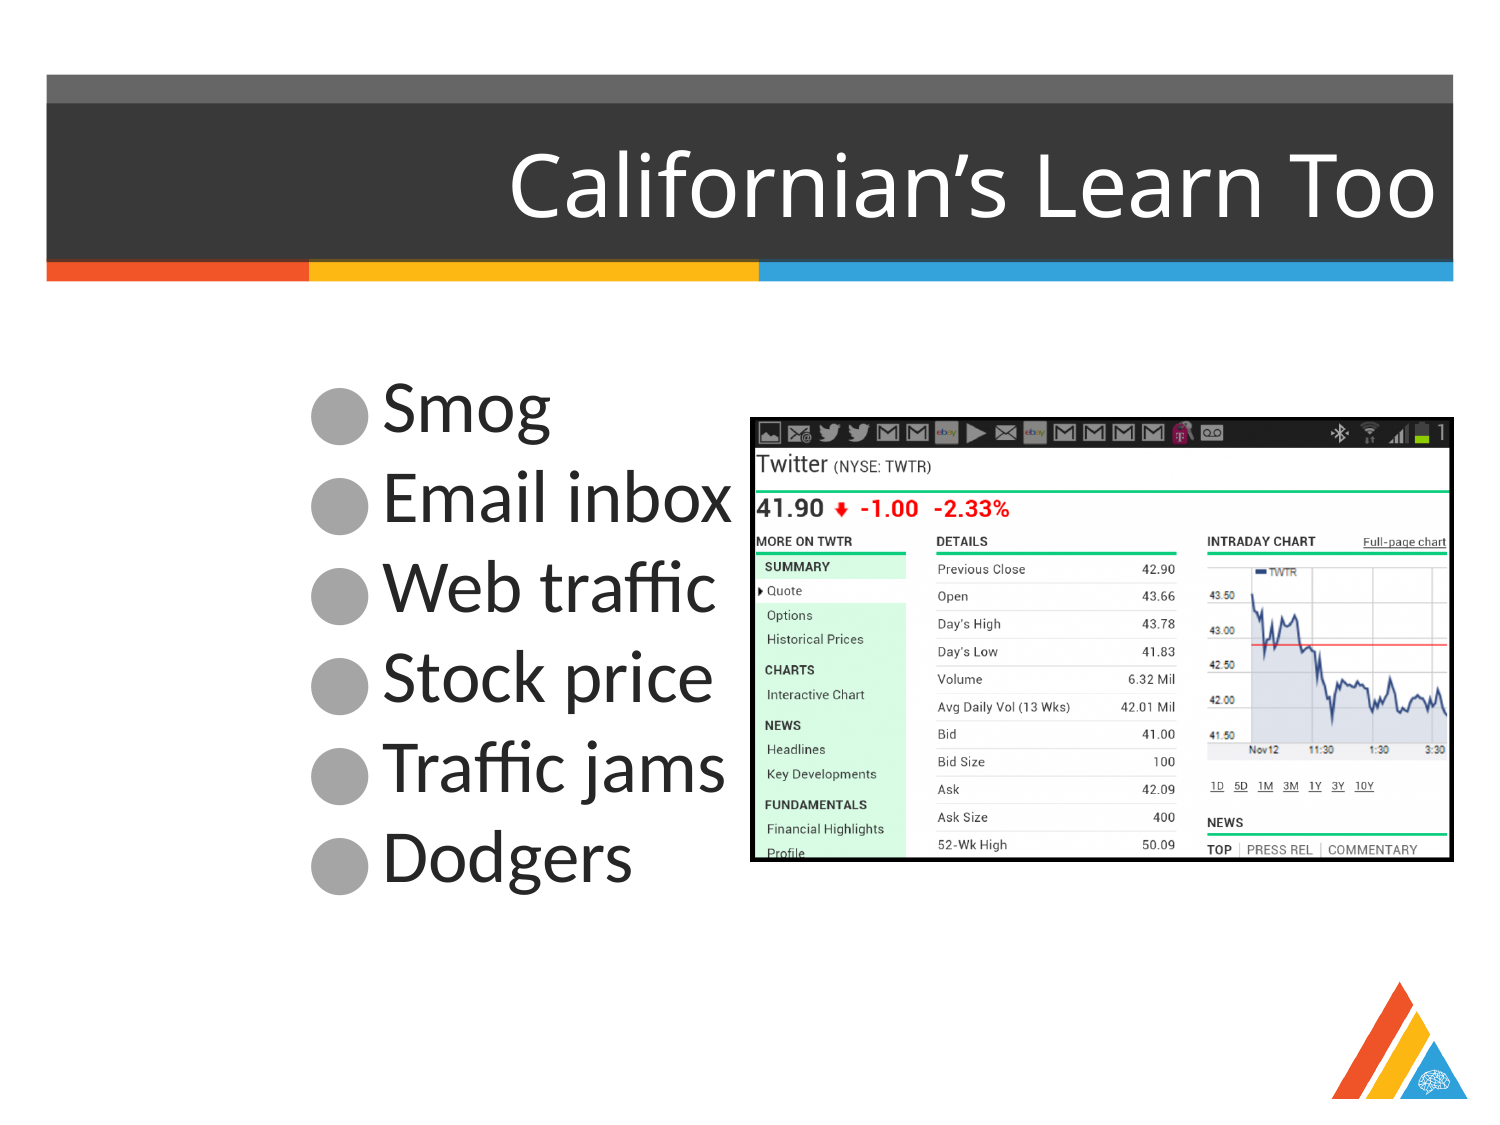

# Californian’s Learn Too
Smog
Email inbox
Web traffic
Stock price
Traffic jams
Dodgers